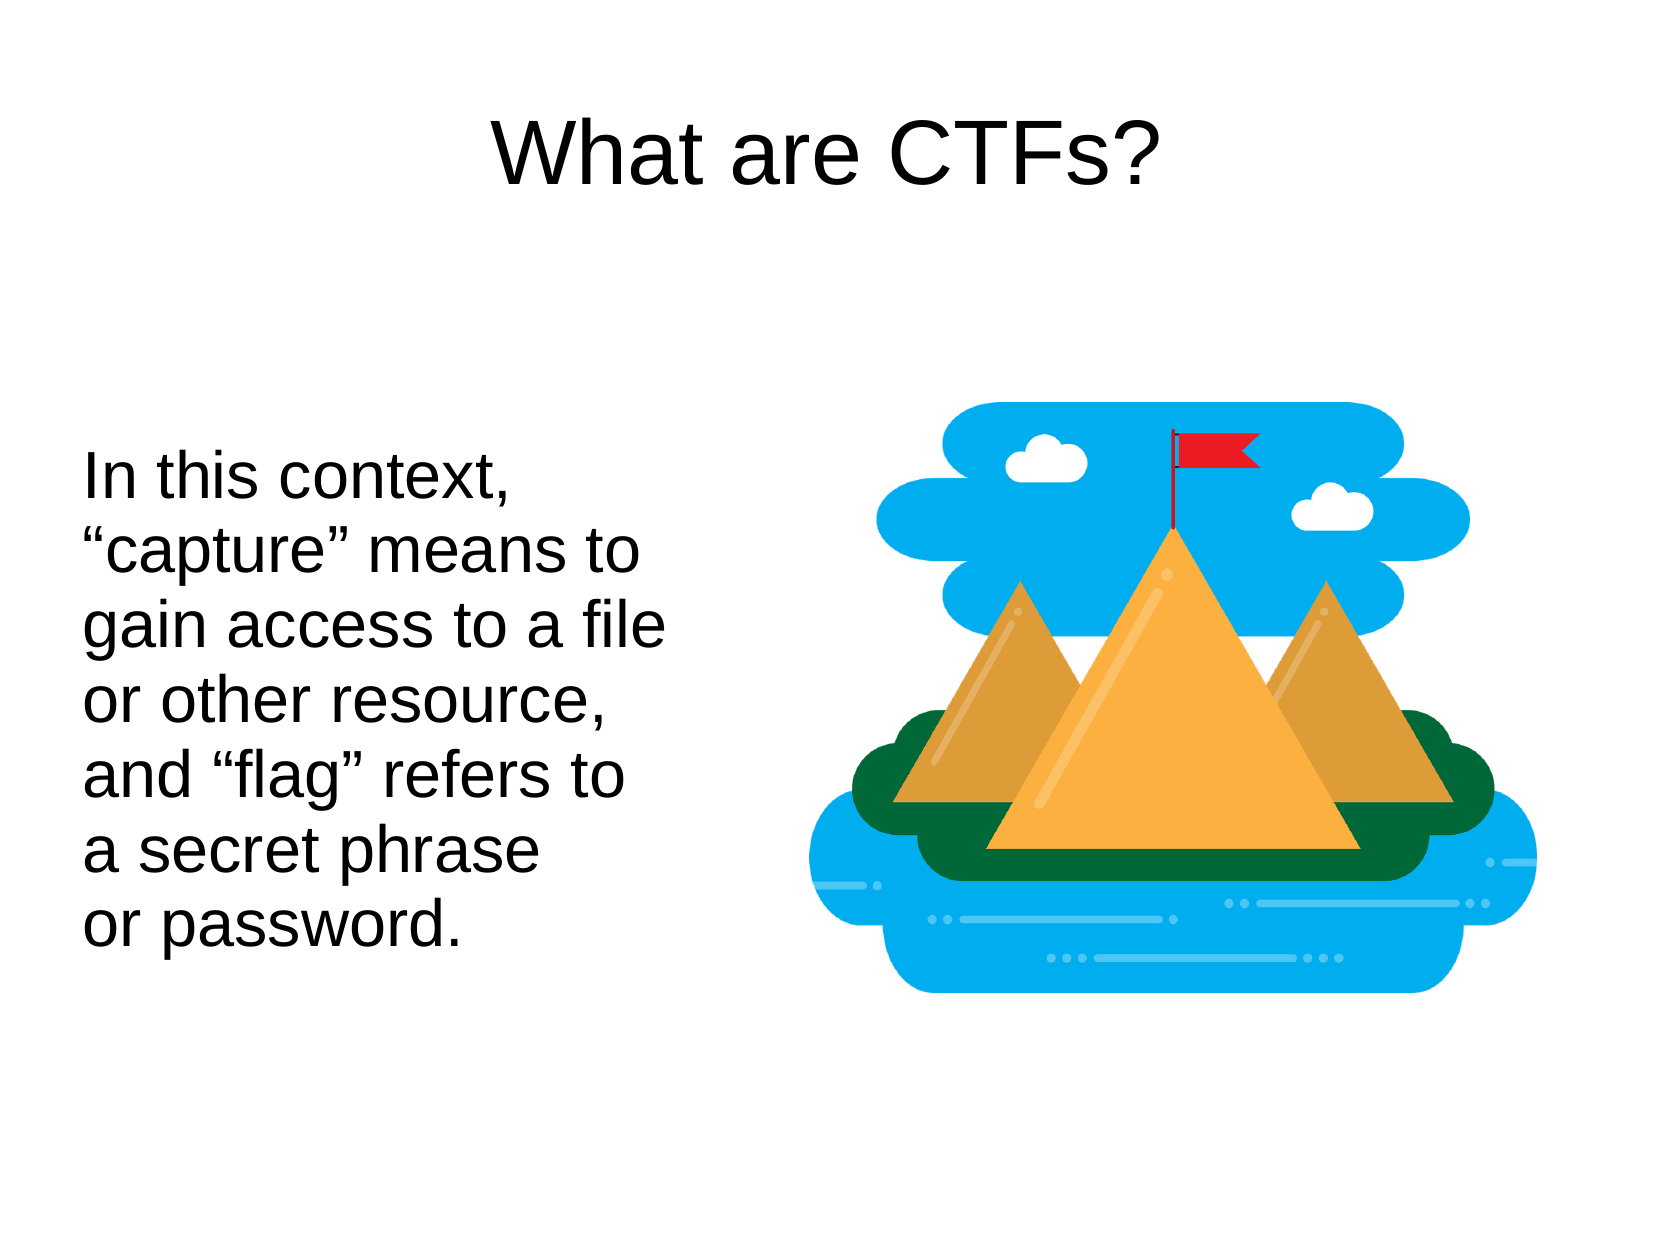

# What are CTFs?
In this context,
“capture” means to
gain access to a file
or other resource,
and “flag” refers to
a secret phrase
or password.